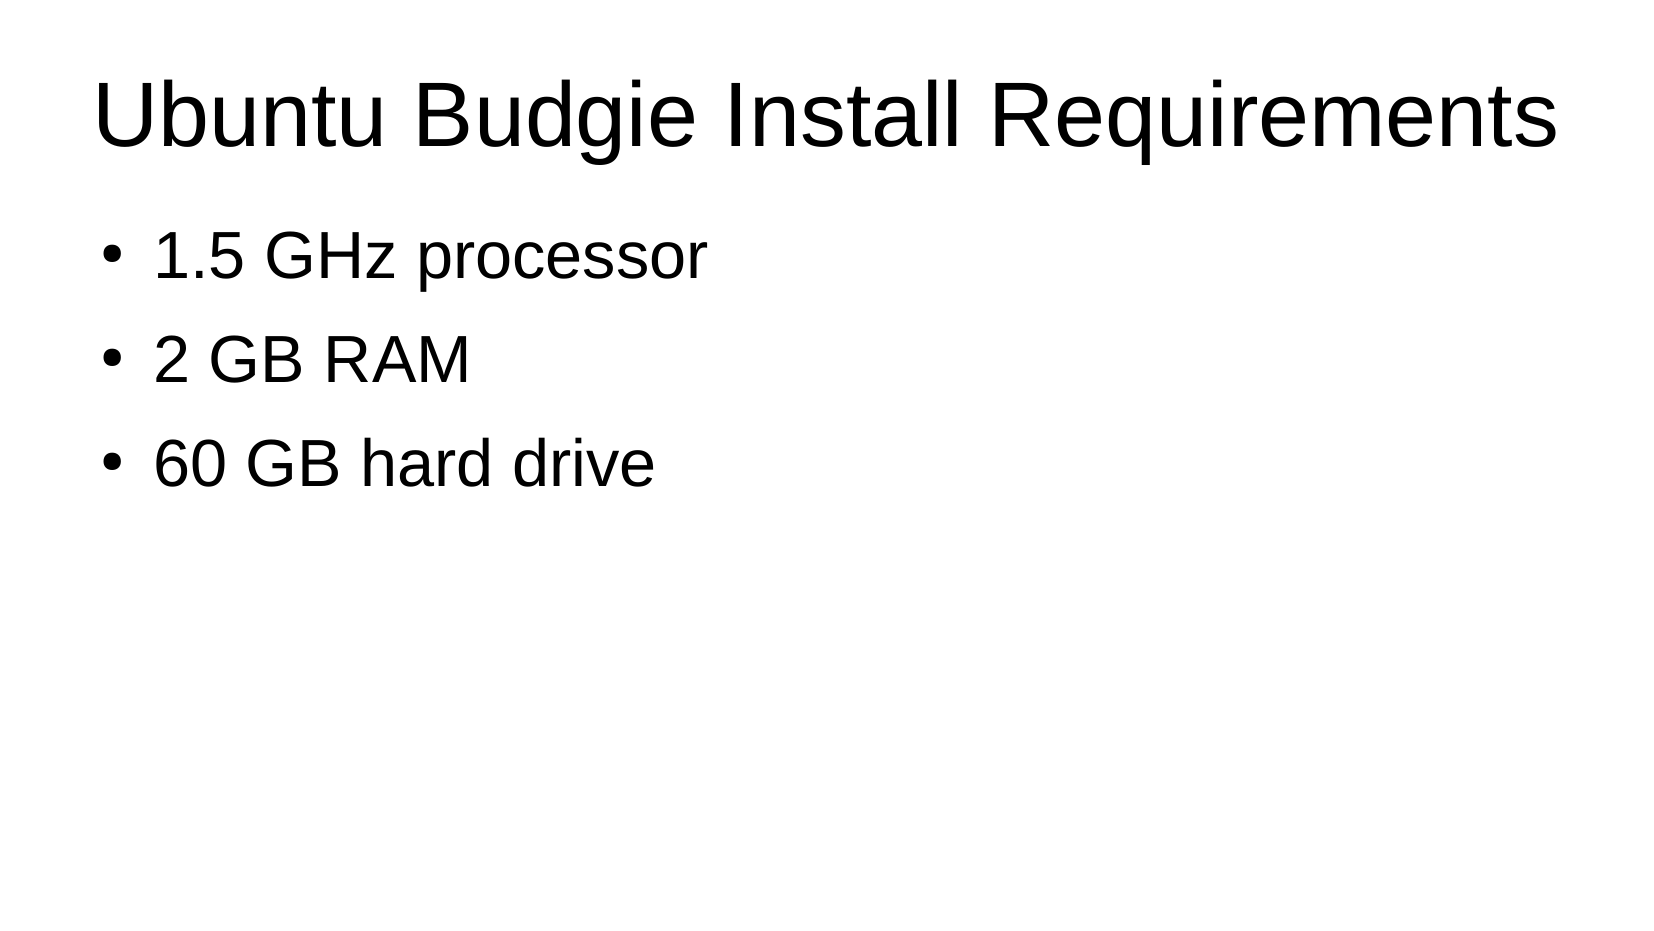

# Ubuntu Budgie Install Requirements
1.5 GHz processor
2 GB RAM
60 GB hard drive